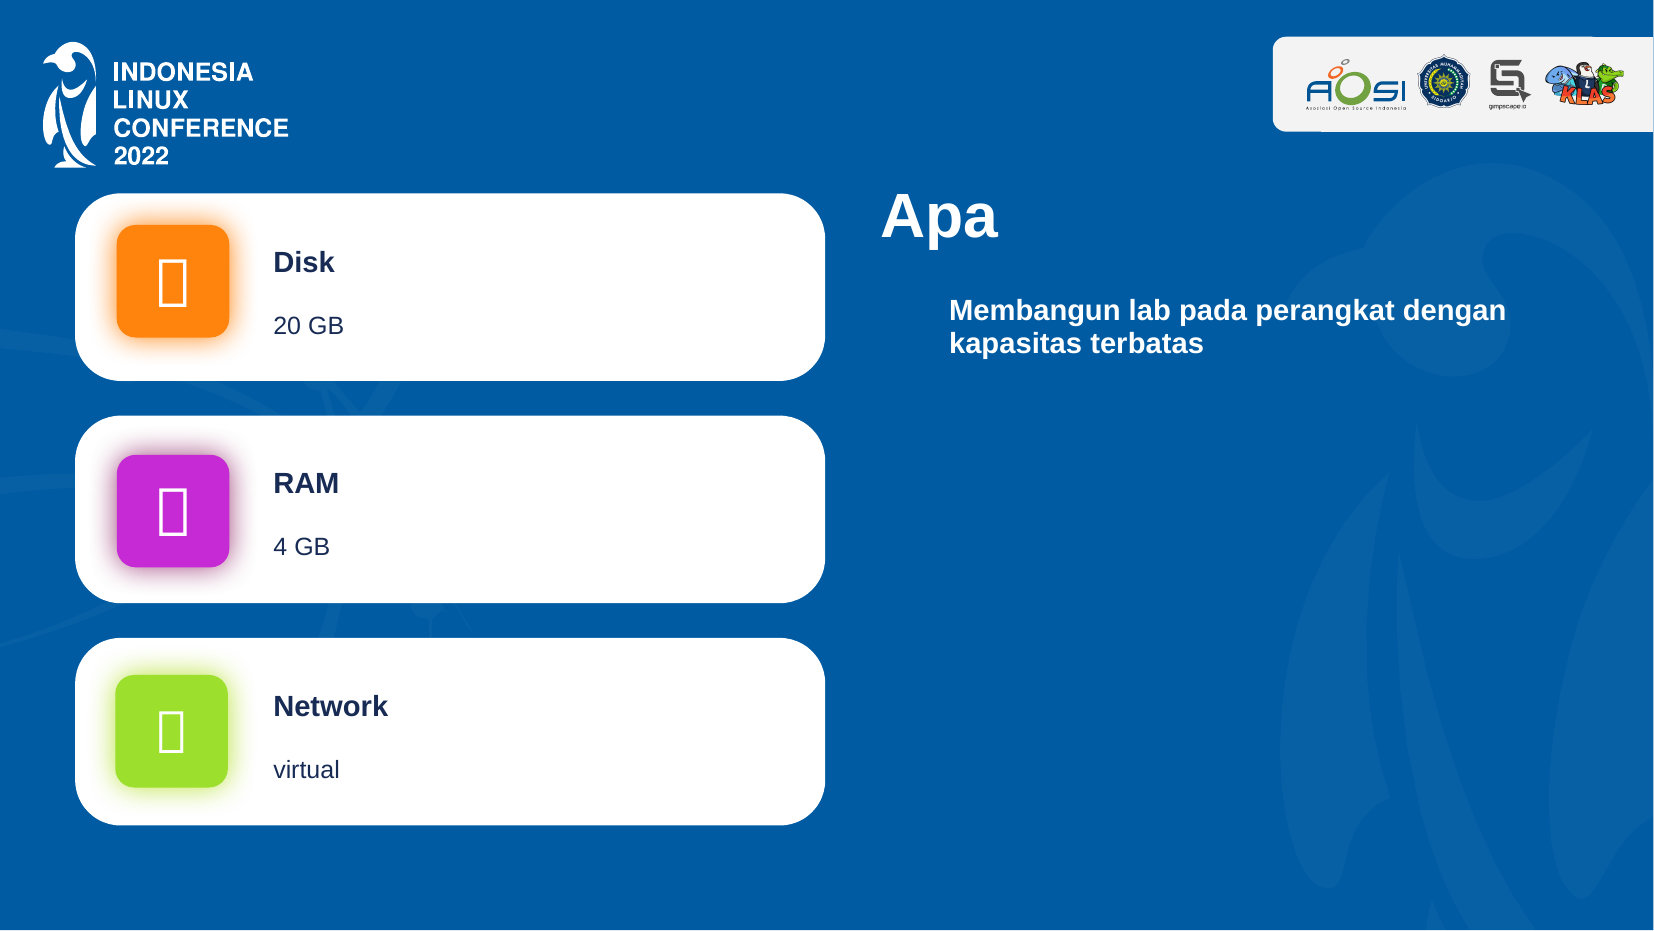

# Apa

Disk
20 GB
Membangun lab pada perangkat dengan kapasitas terbatas
RAM
4 GB


Network
virtual